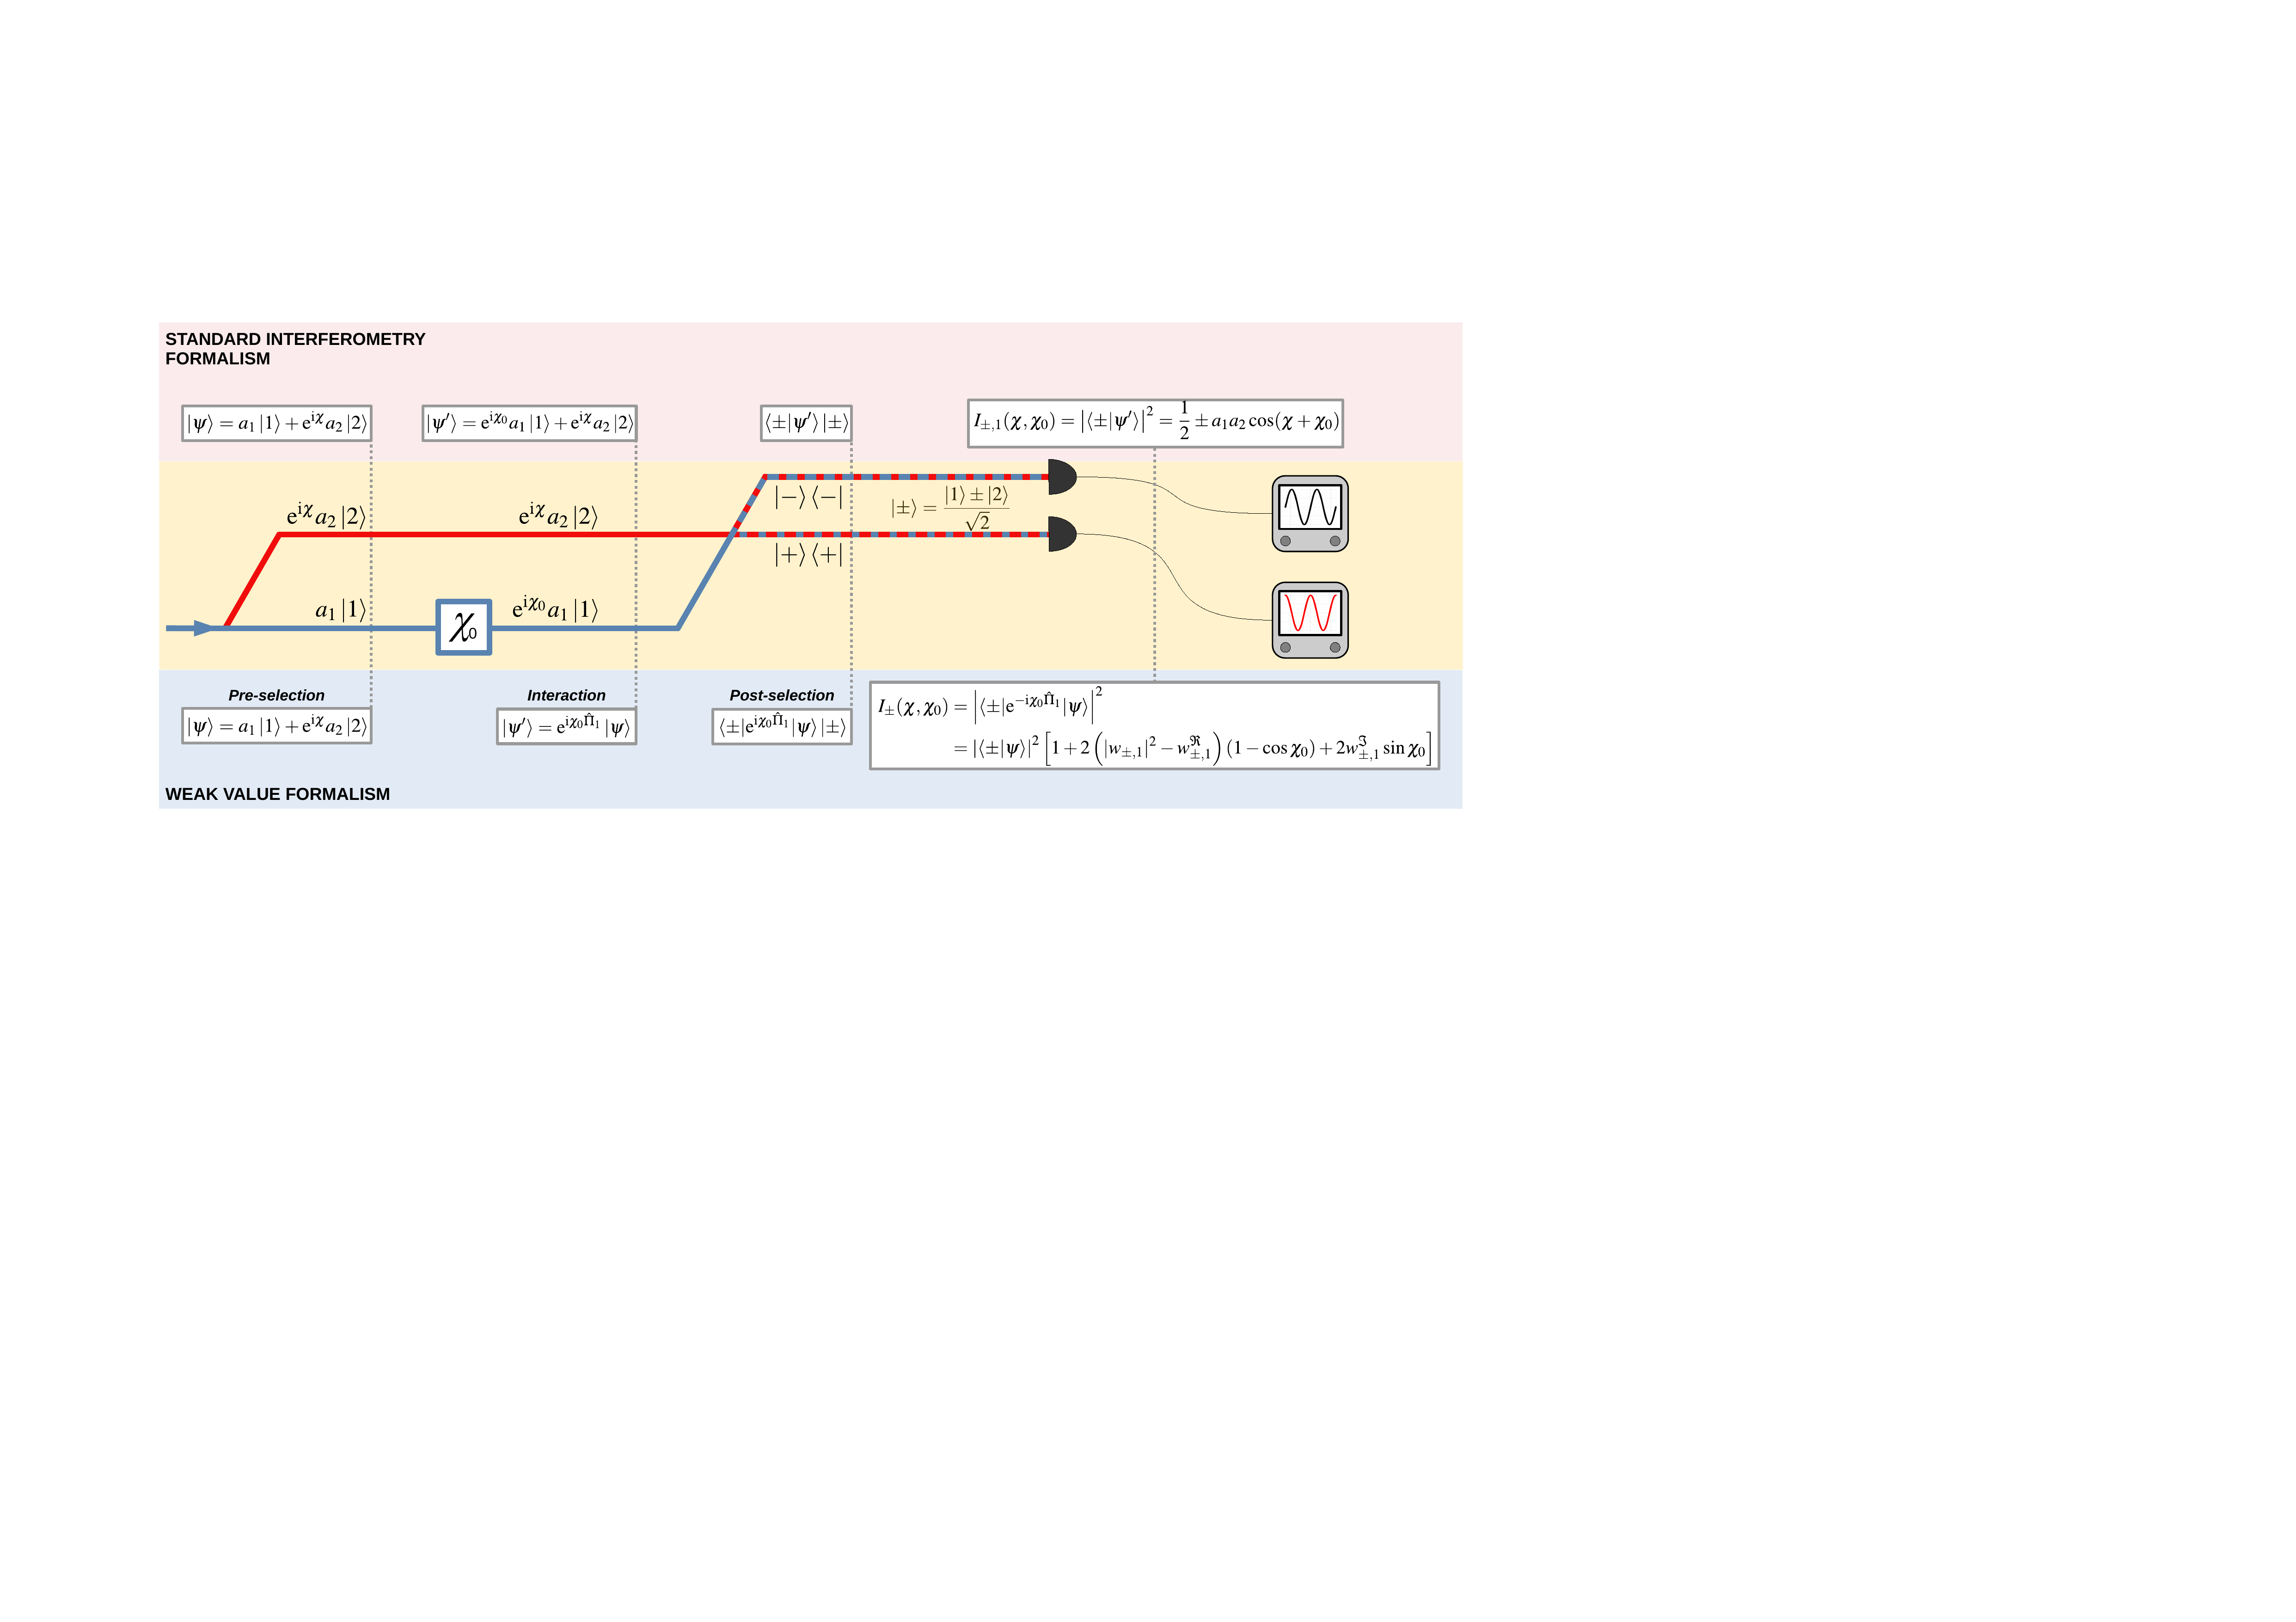

STANDARD INTERFEROMETRY
FORMALISM
0
Pre-selection
Interaction
Post-selection
WEAK VALUE FORMALISM